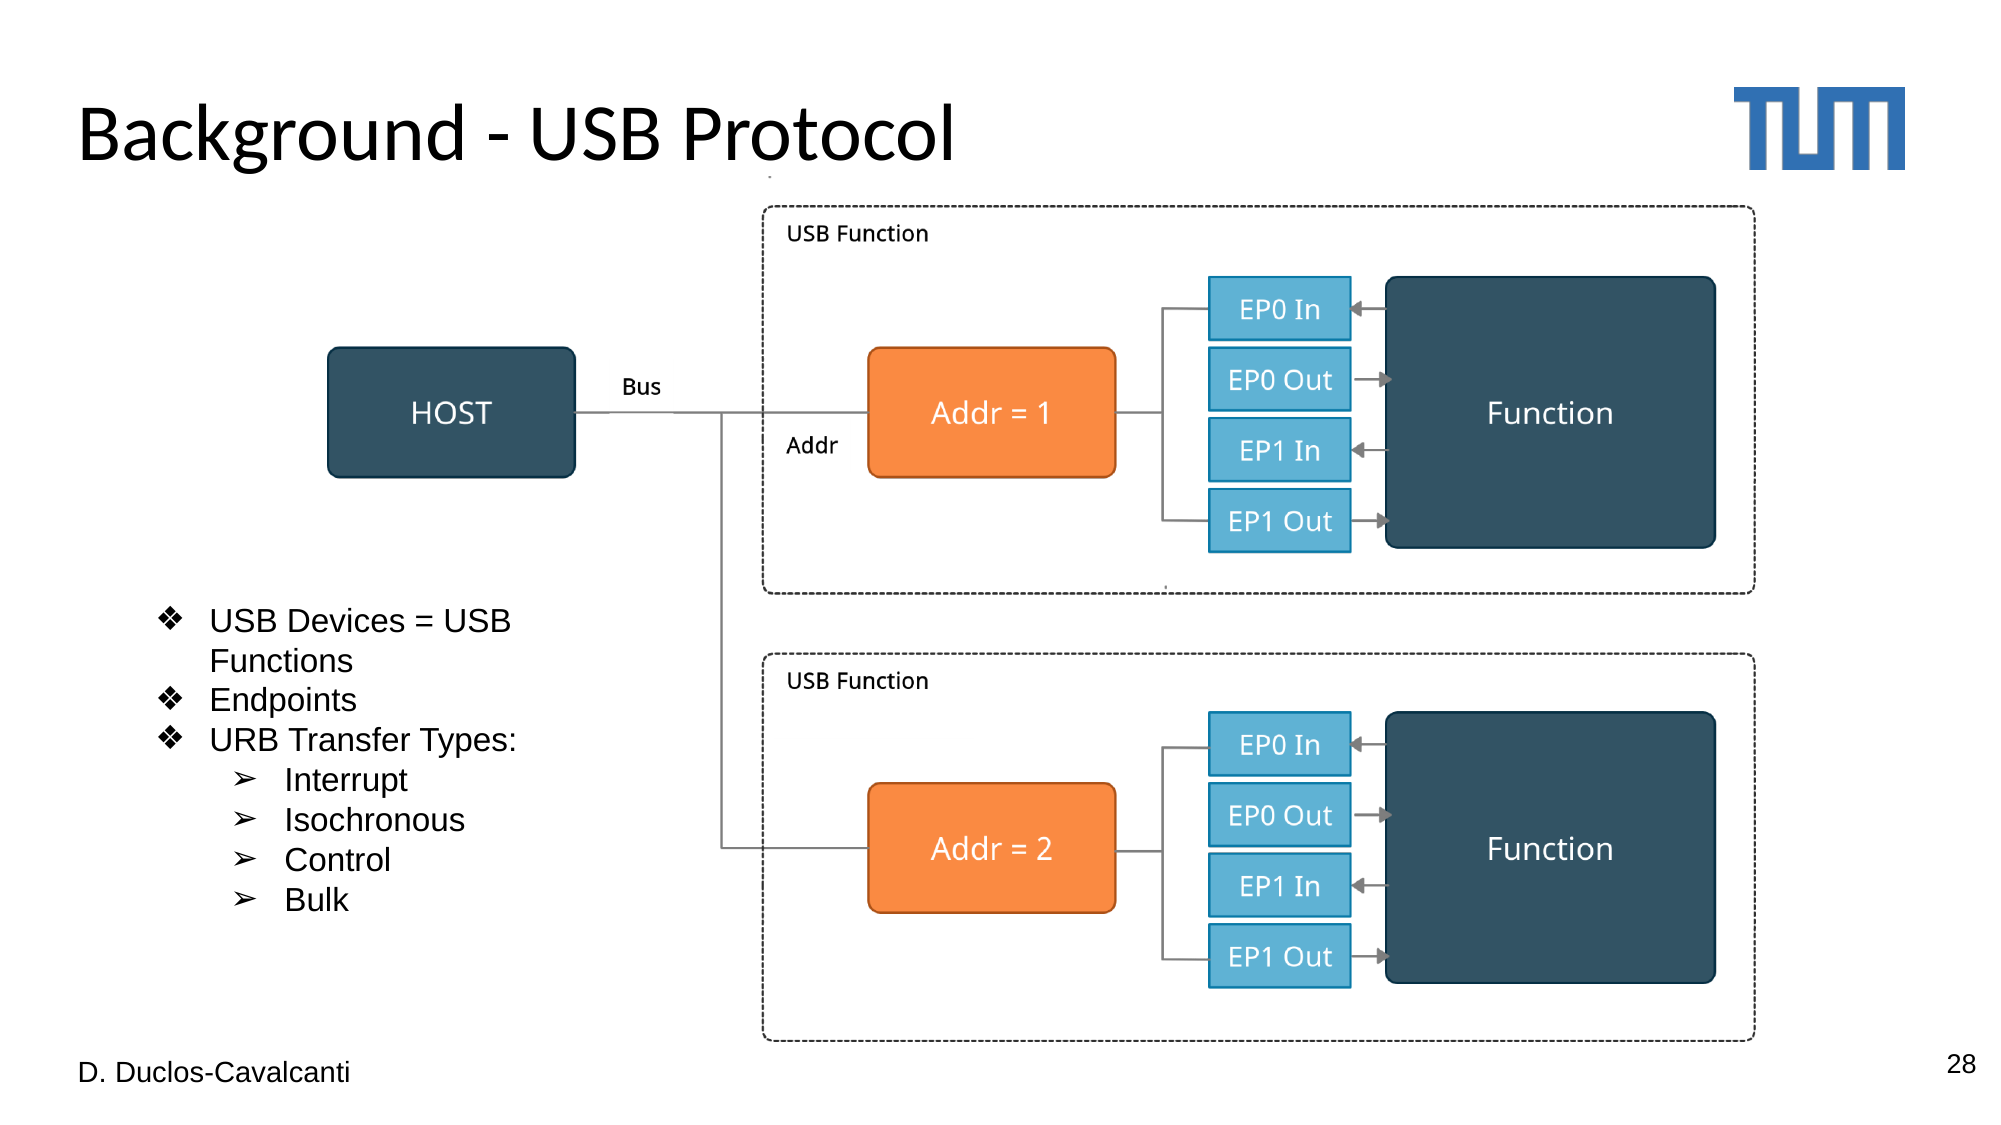

Background - USB Protocol
USB Devices = USB Functions
Endpoints
URB Transfer Types:
Interrupt
Isochronous
Control
Bulk
D. Duclos-Cavalcanti